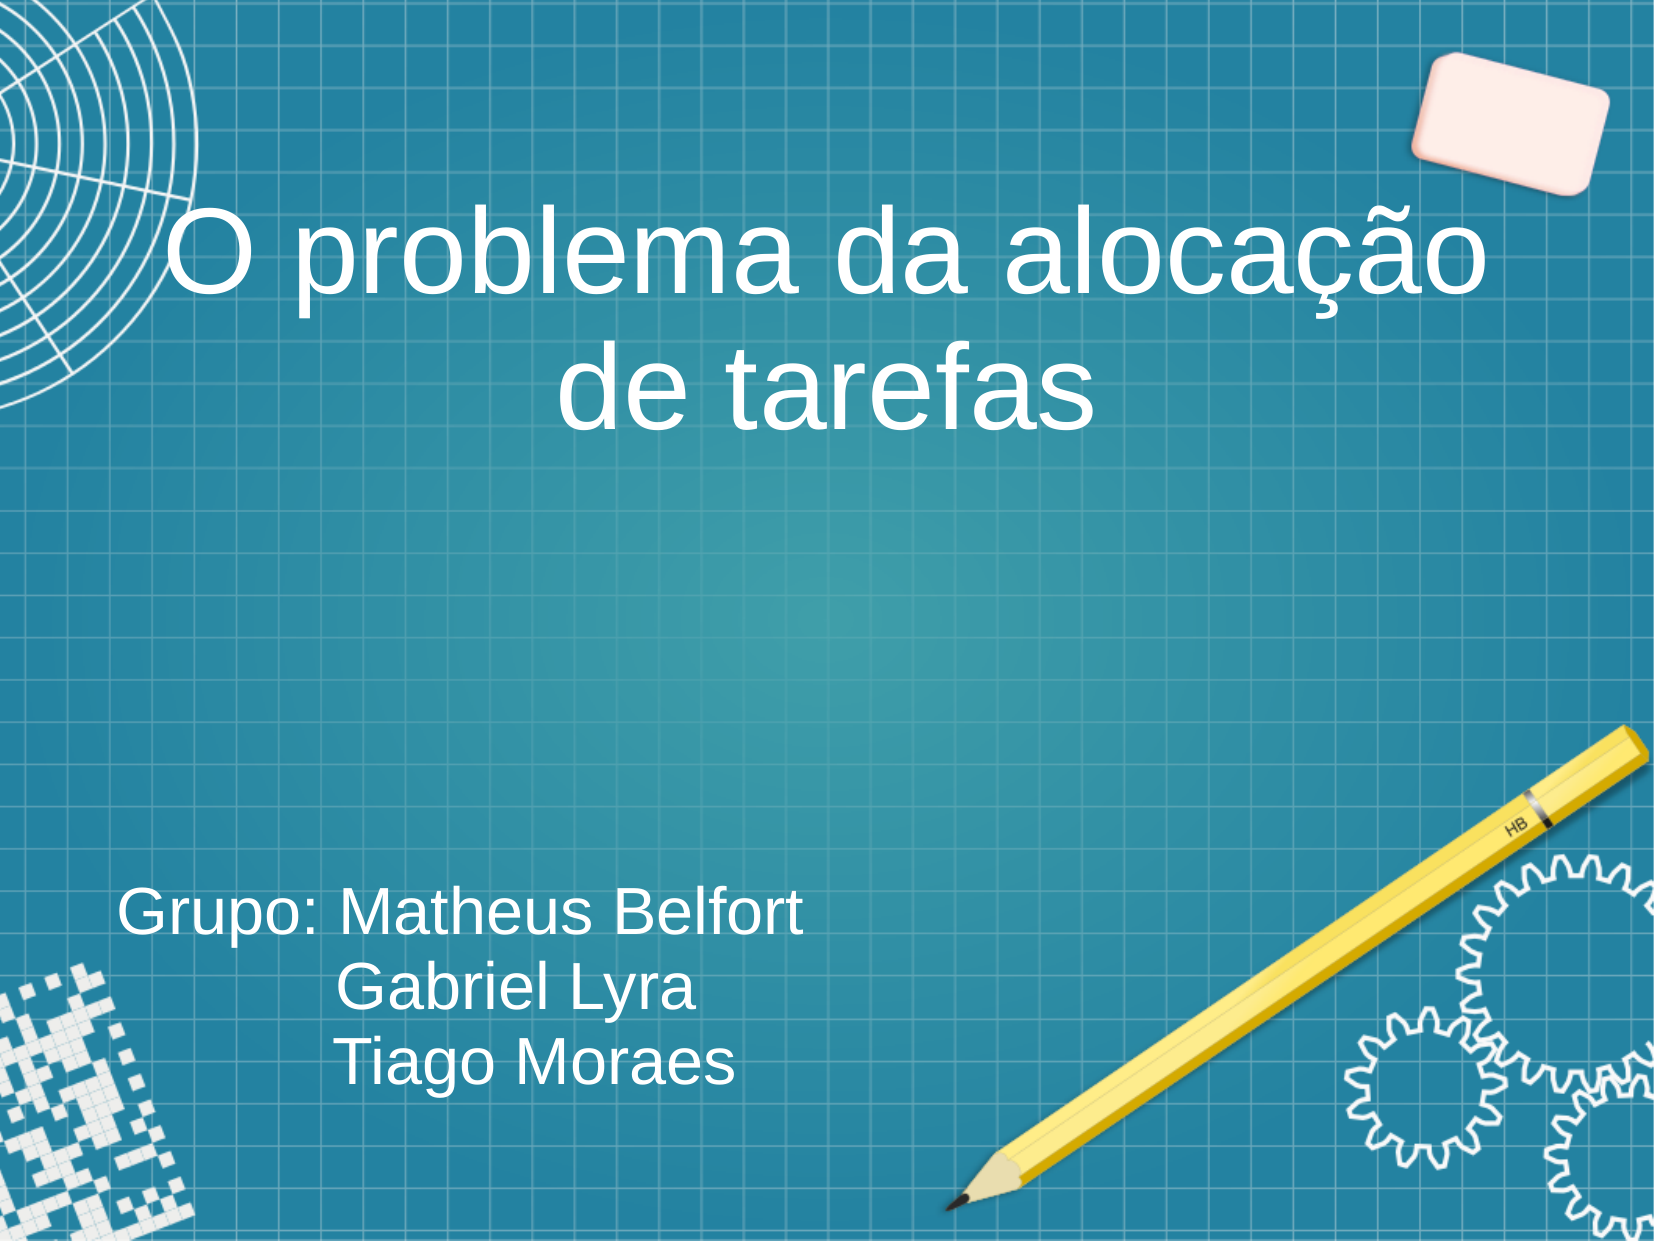

# O problema da alocação de tarefas
Grupo: Matheus Belfort
 Gabriel Lyra
 Tiago Moraes